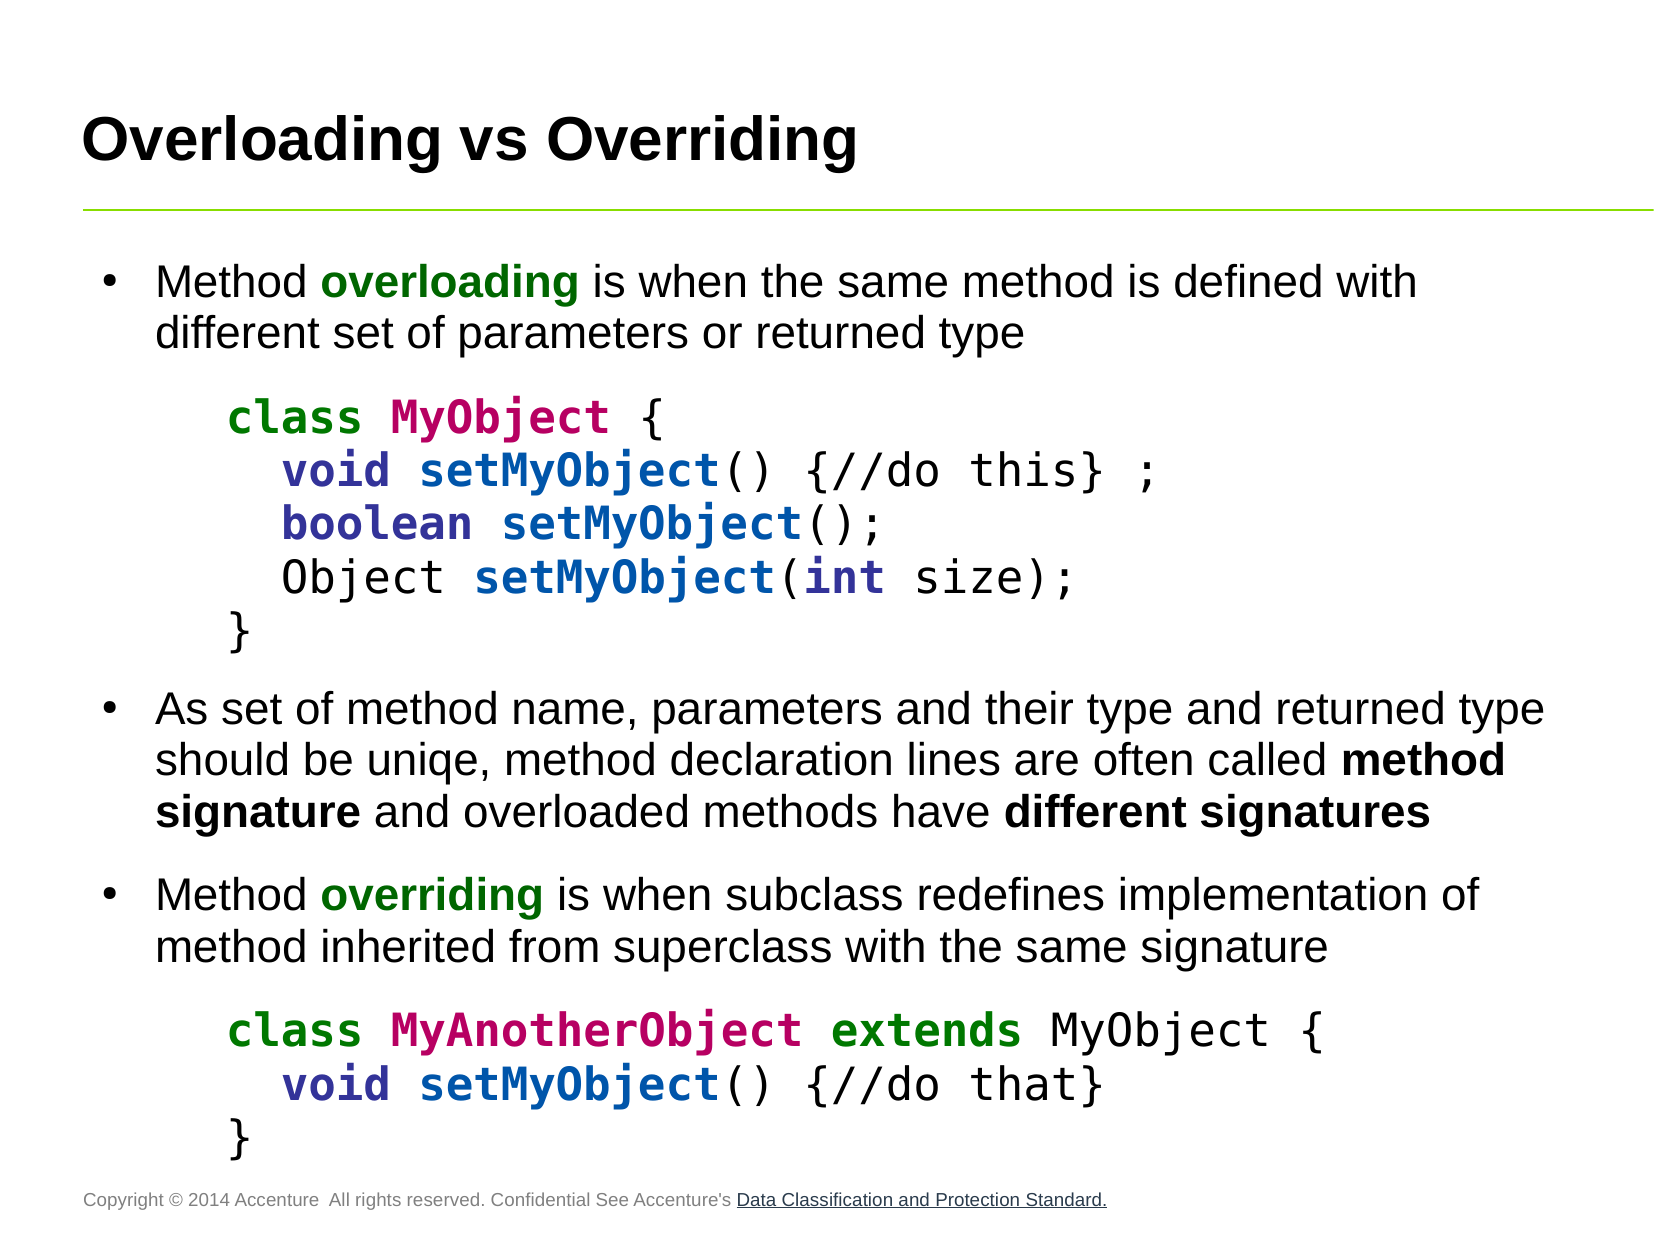

# Overloading vs Overriding
Method overloading is when the same method is defined with different set of parameters or returned type
class MyObject {
 void setMyObject() {//do this} ;
 boolean setMyObject();
 Object setMyObject(int size);
}
As set of method name, parameters and their type and returned type should be uniqe, method declaration lines are often called method signature and overloaded methods have different signatures
Method overriding is when subclass redefines implementation of method inherited from superclass with the same signature
class MyAnotherObject extends MyObject {
 void setMyObject() {//do that}
}